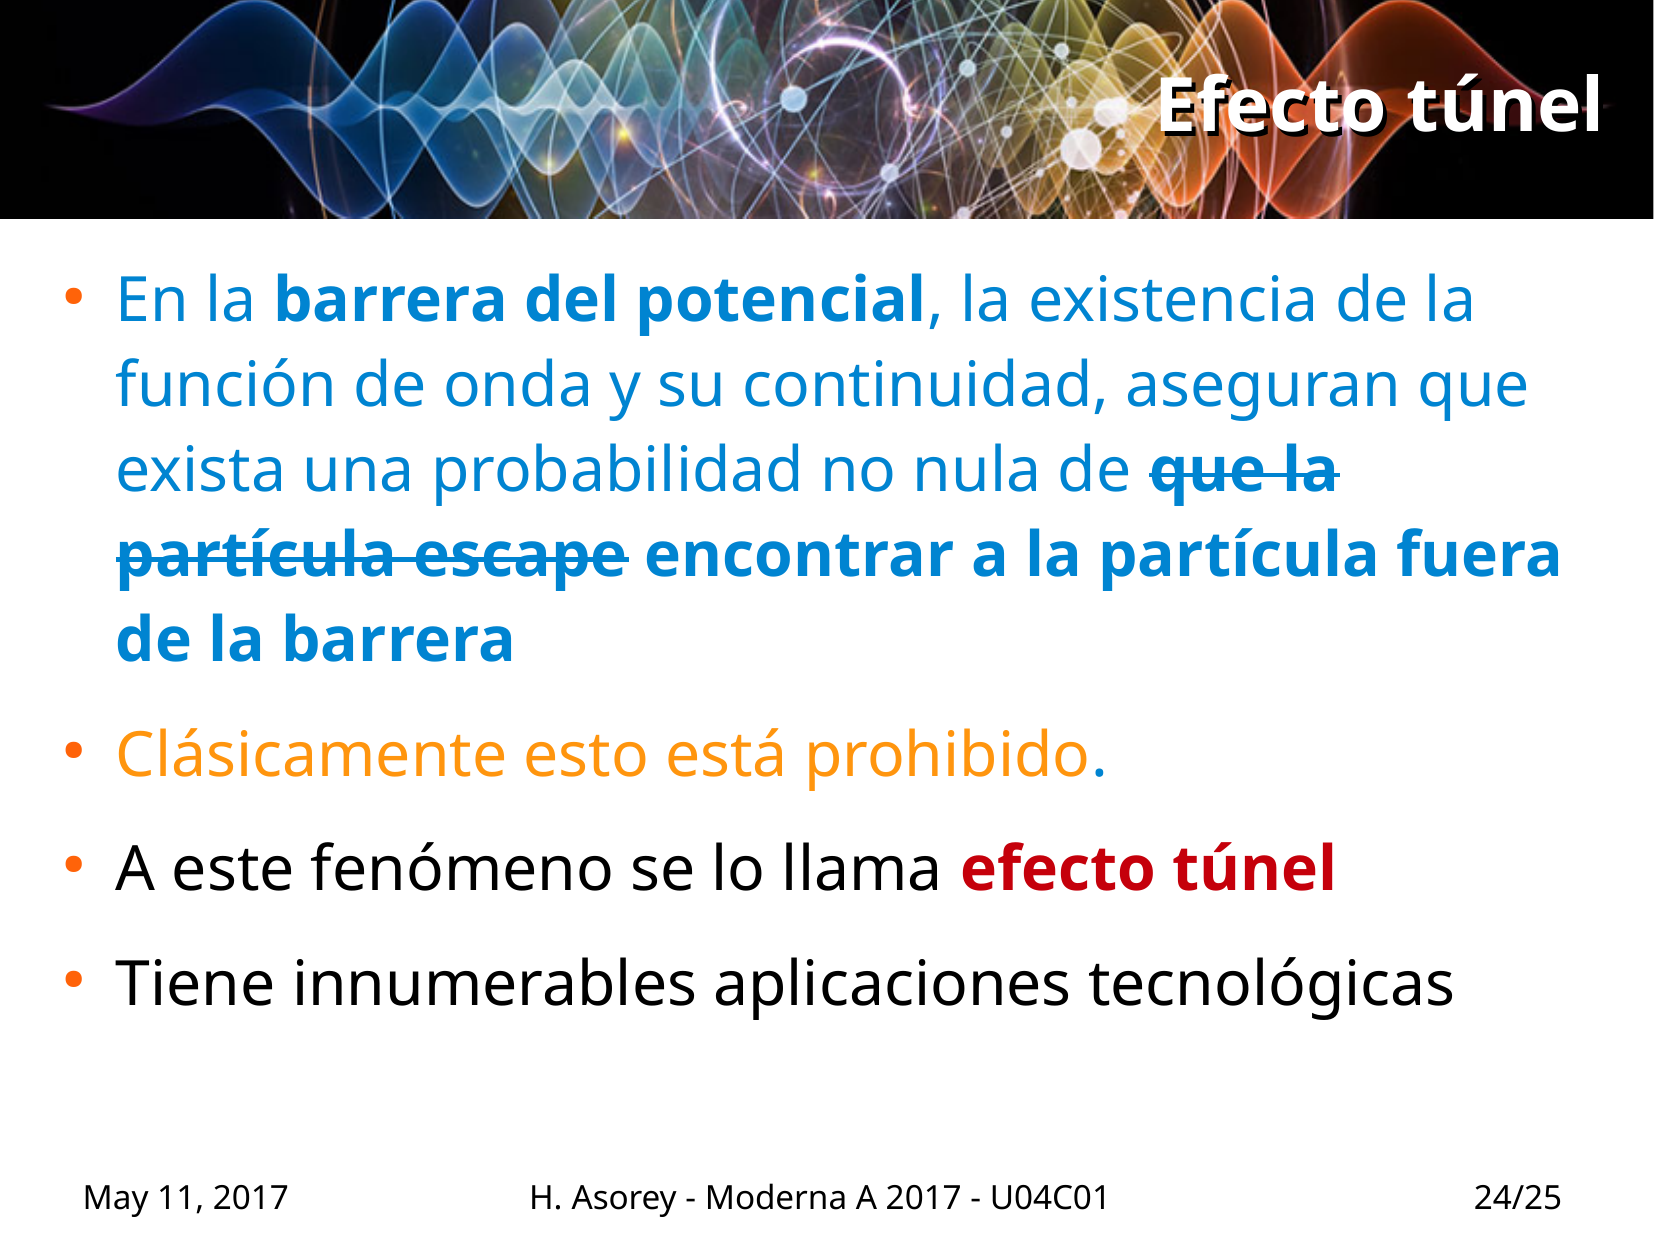

# Efecto túnel
En la barrera del potencial, la existencia de la función de onda y su continuidad, aseguran que exista una probabilidad no nula de que la partícula escape encontrar a la partícula fuera de la barrera
Clásicamente esto está prohibido.
A este fenómeno se lo llama efecto túnel
Tiene innumerables aplicaciones tecnológicas
May 11, 2017
H. Asorey - Moderna A 2017 - U04C01
24